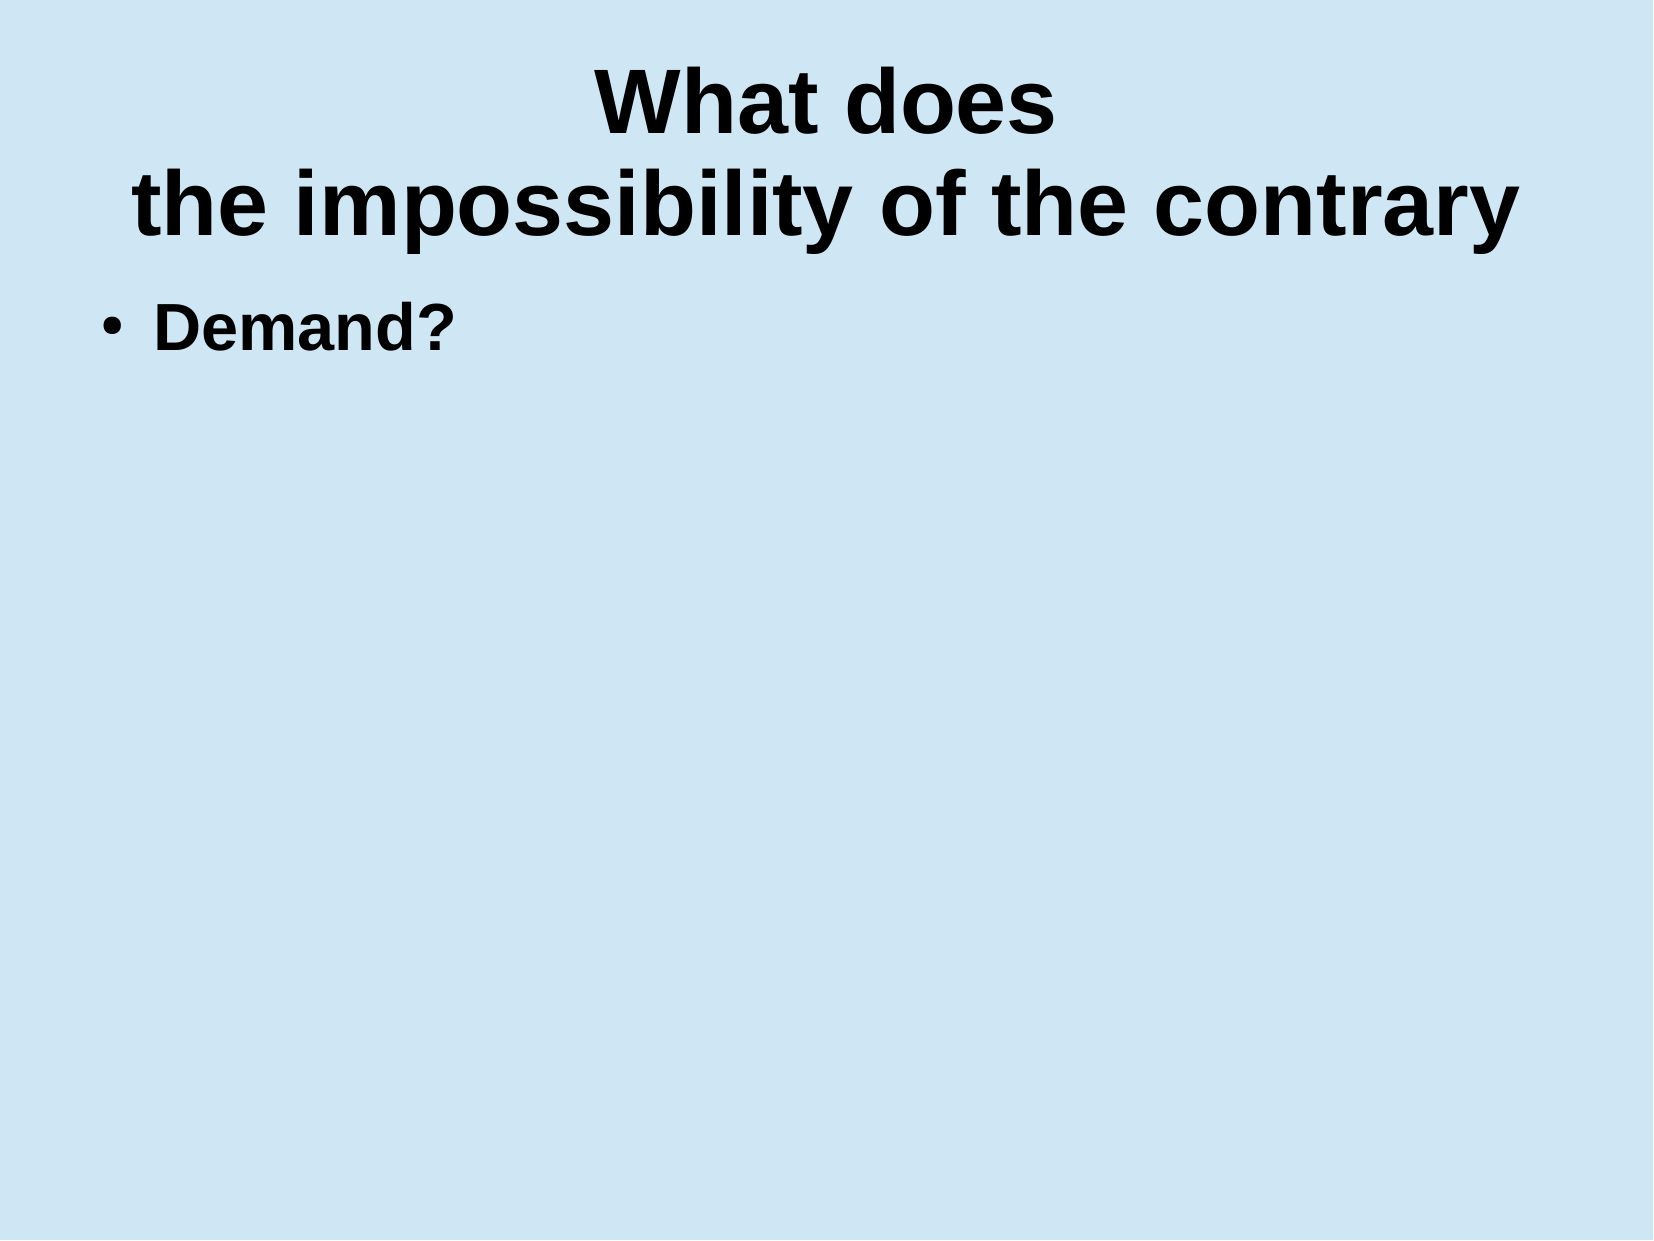

# What does the impossibility of the contrary
Demand?